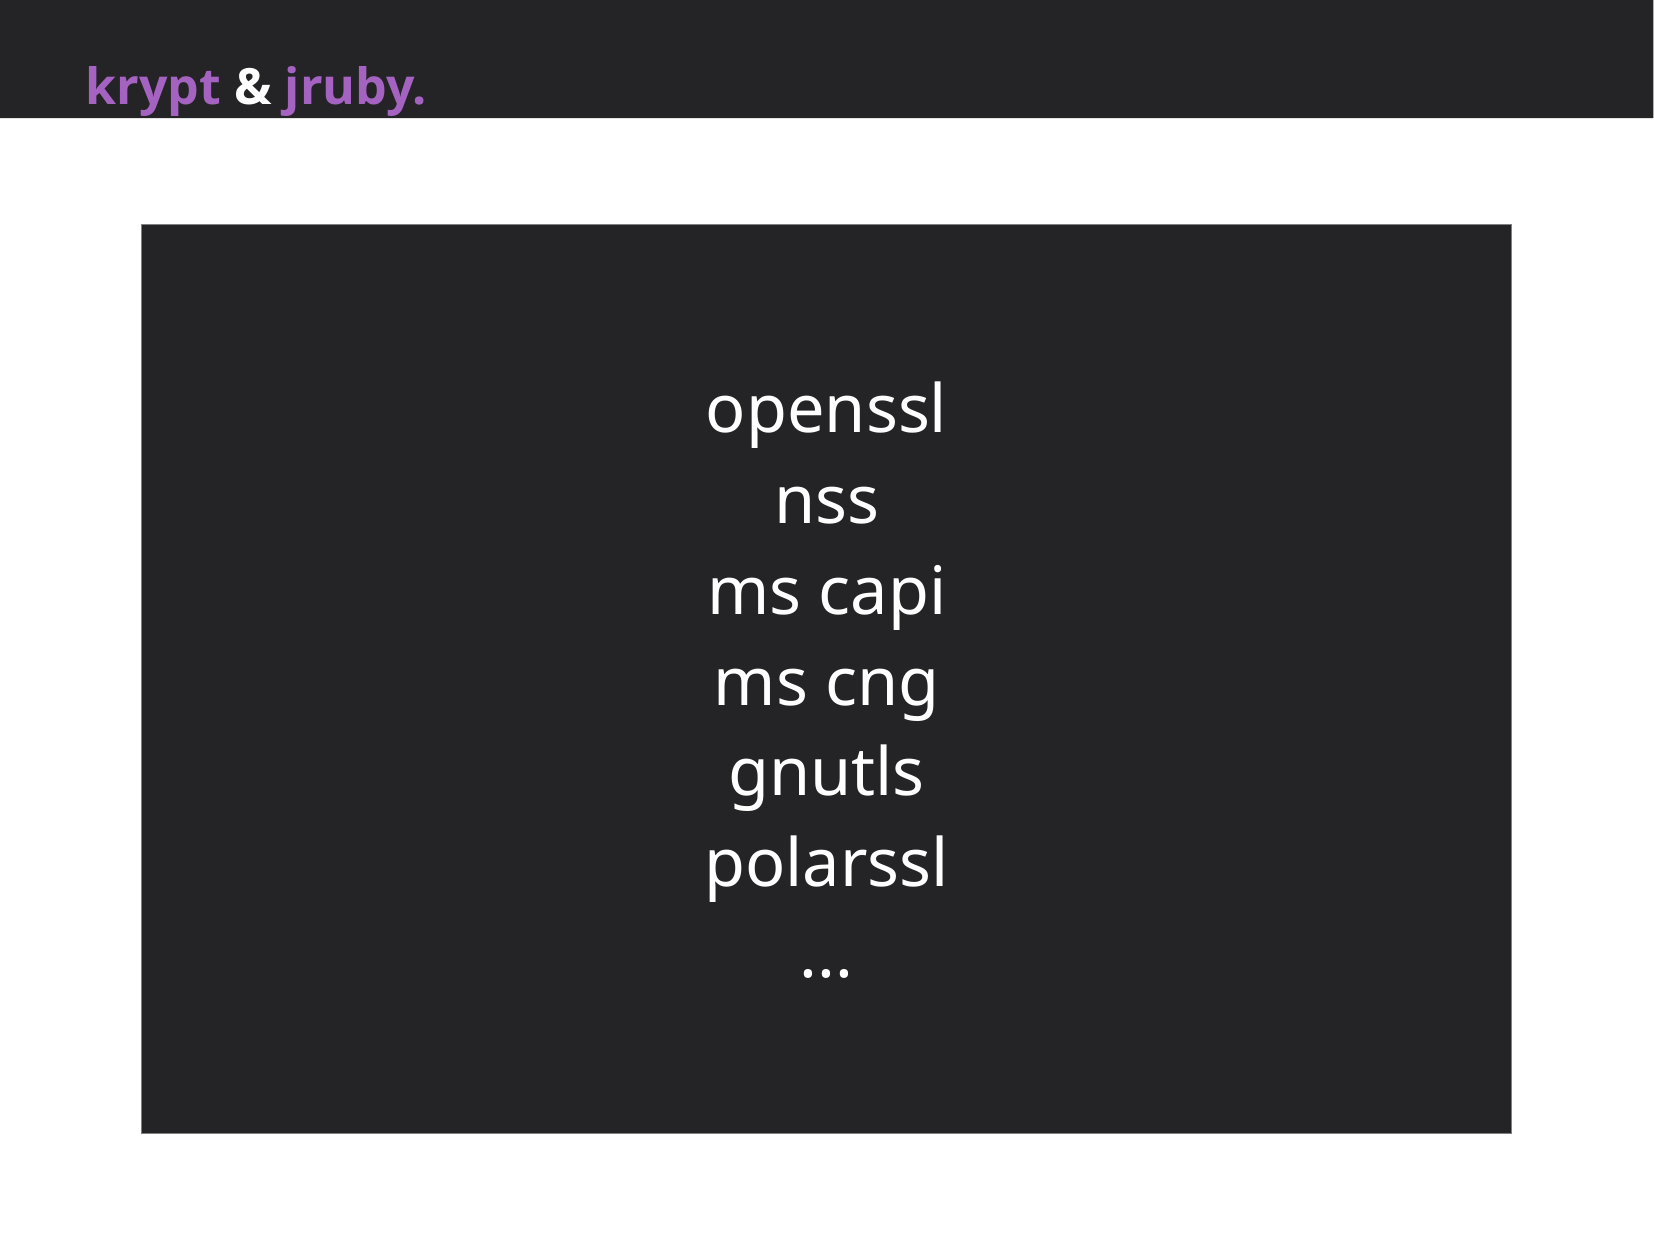

krypt & jruby.
openssl
nss
ms capi
ms cng
gnutls
polarssl
...